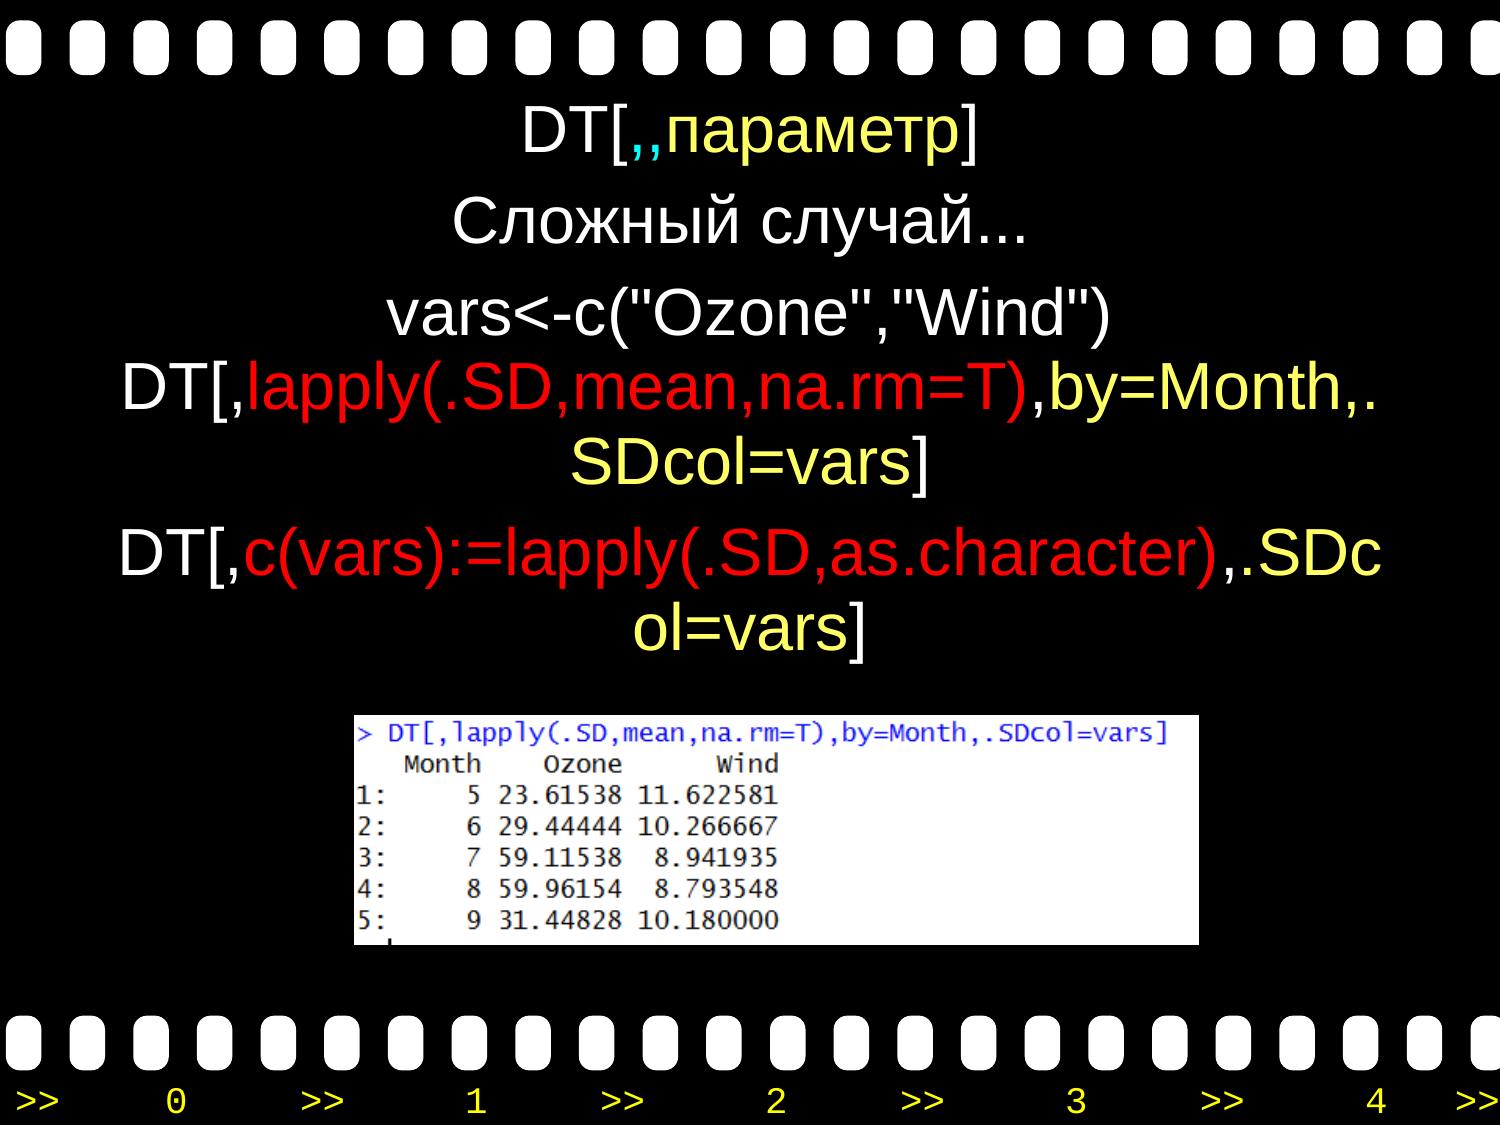

# DT[,,параметр]
Сложный случай...
vars<-c("Ozone","Wind")
DT[,lapply(.SD,mean,na.rm=T),by=Month,.SDcol=vars]
DT[,c(vars):=lapply(.SD,as.character),.SDcol=vars]